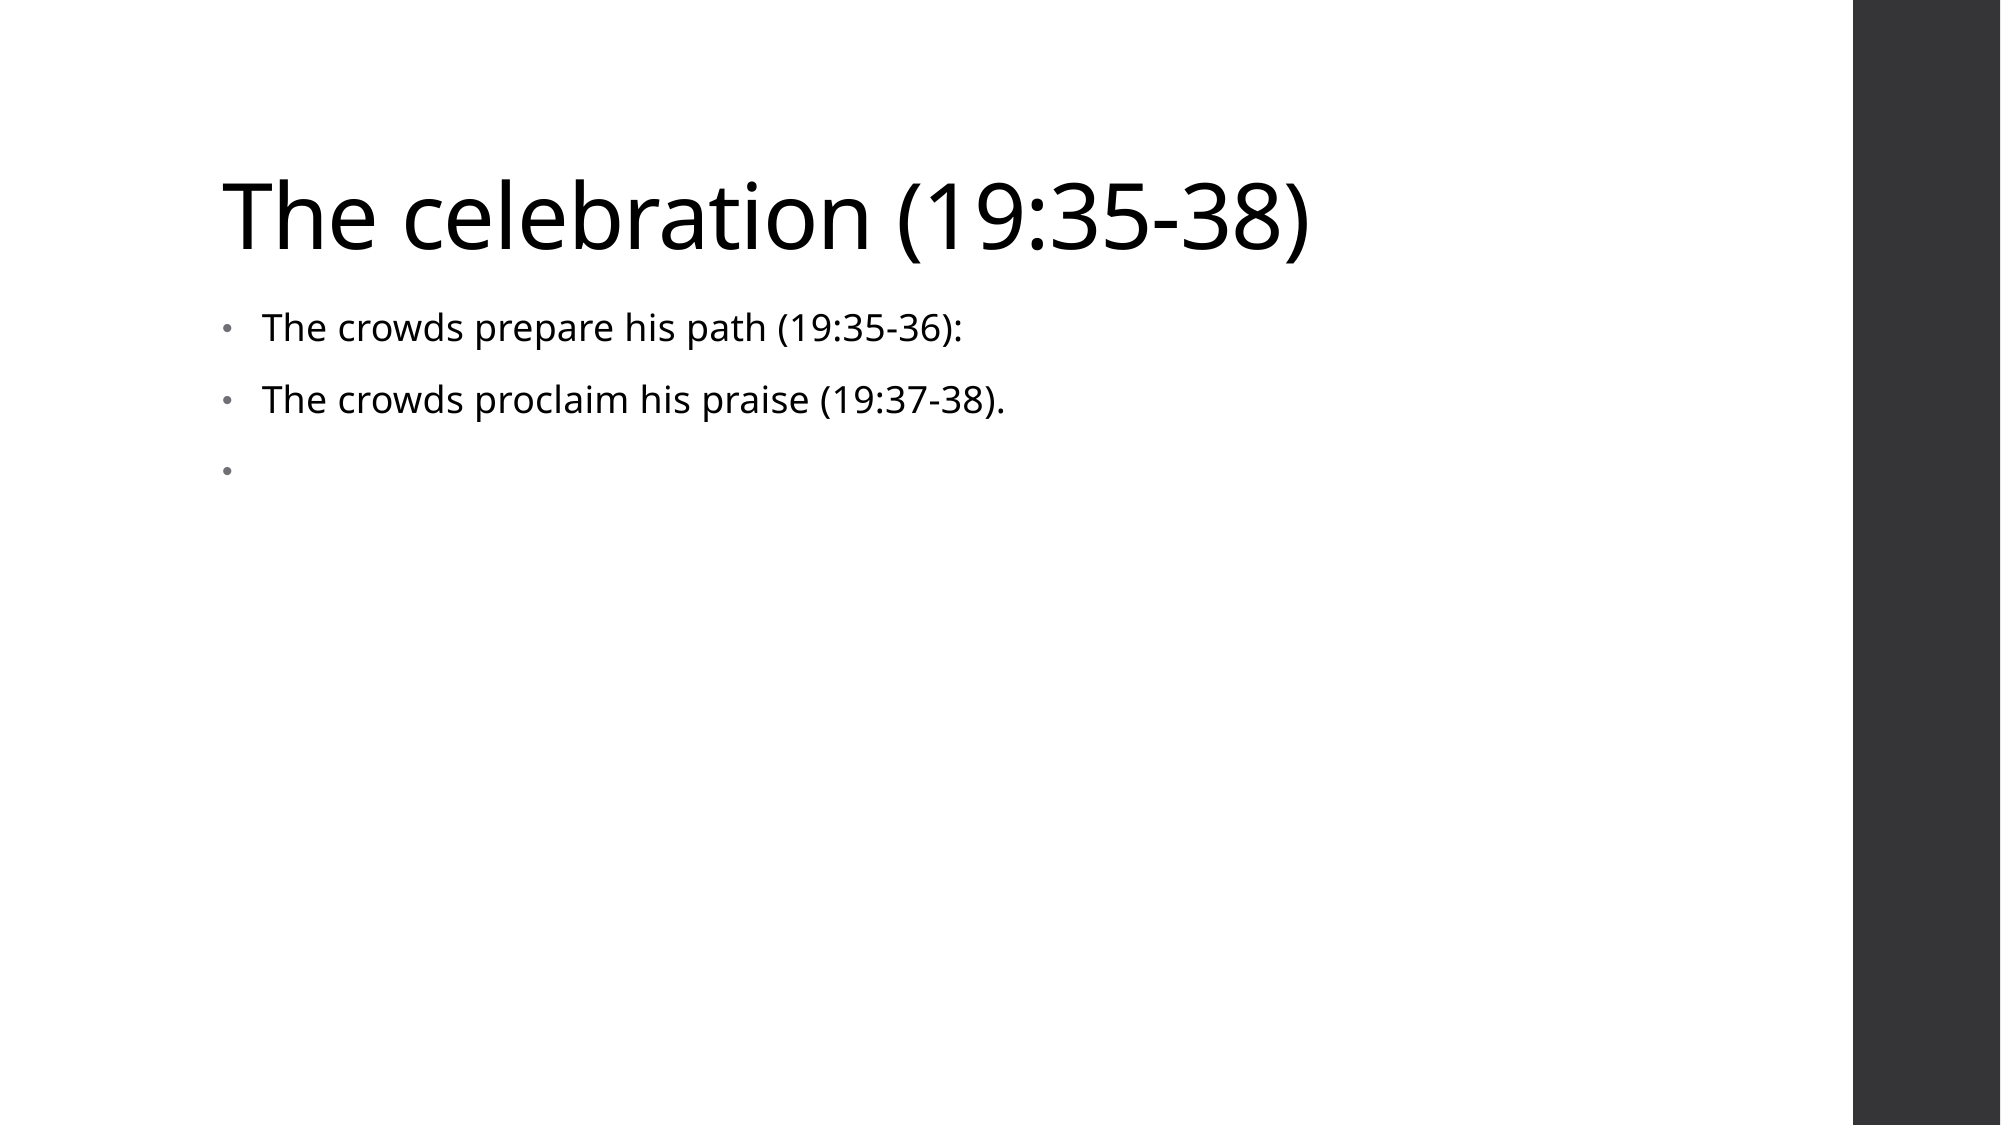

# The celebration (19:35-38)
 The crowds prepare his path (19:35-36):
 The crowds proclaim his praise (19:37-38).